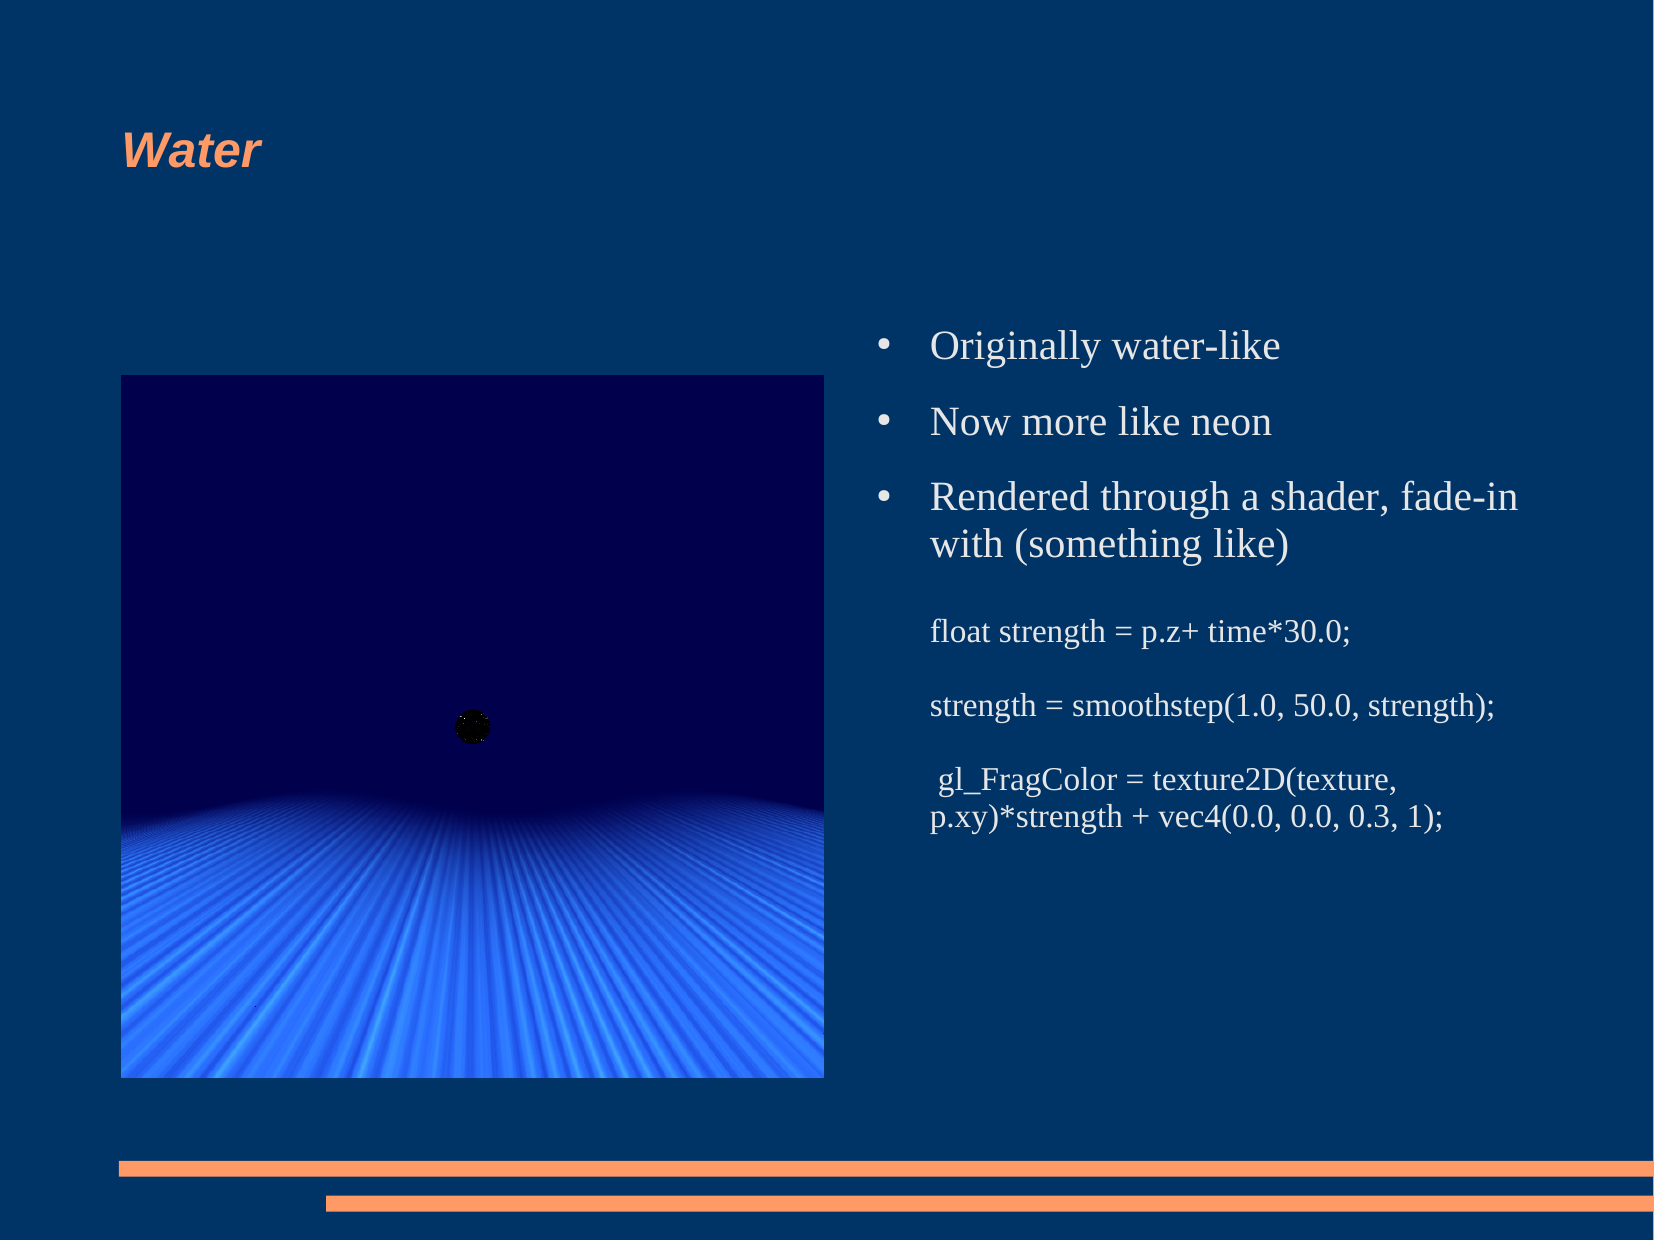

# Water
Originally water-like
Now more like neon
Rendered through a shader, fade-in with (something like)
float strength = p.z+ time*30.0;
strength = smoothstep(1.0, 50.0, strength);
 gl_FragColor = texture2D(texture, p.xy)*strength + vec4(0.0, 0.0, 0.3, 1);